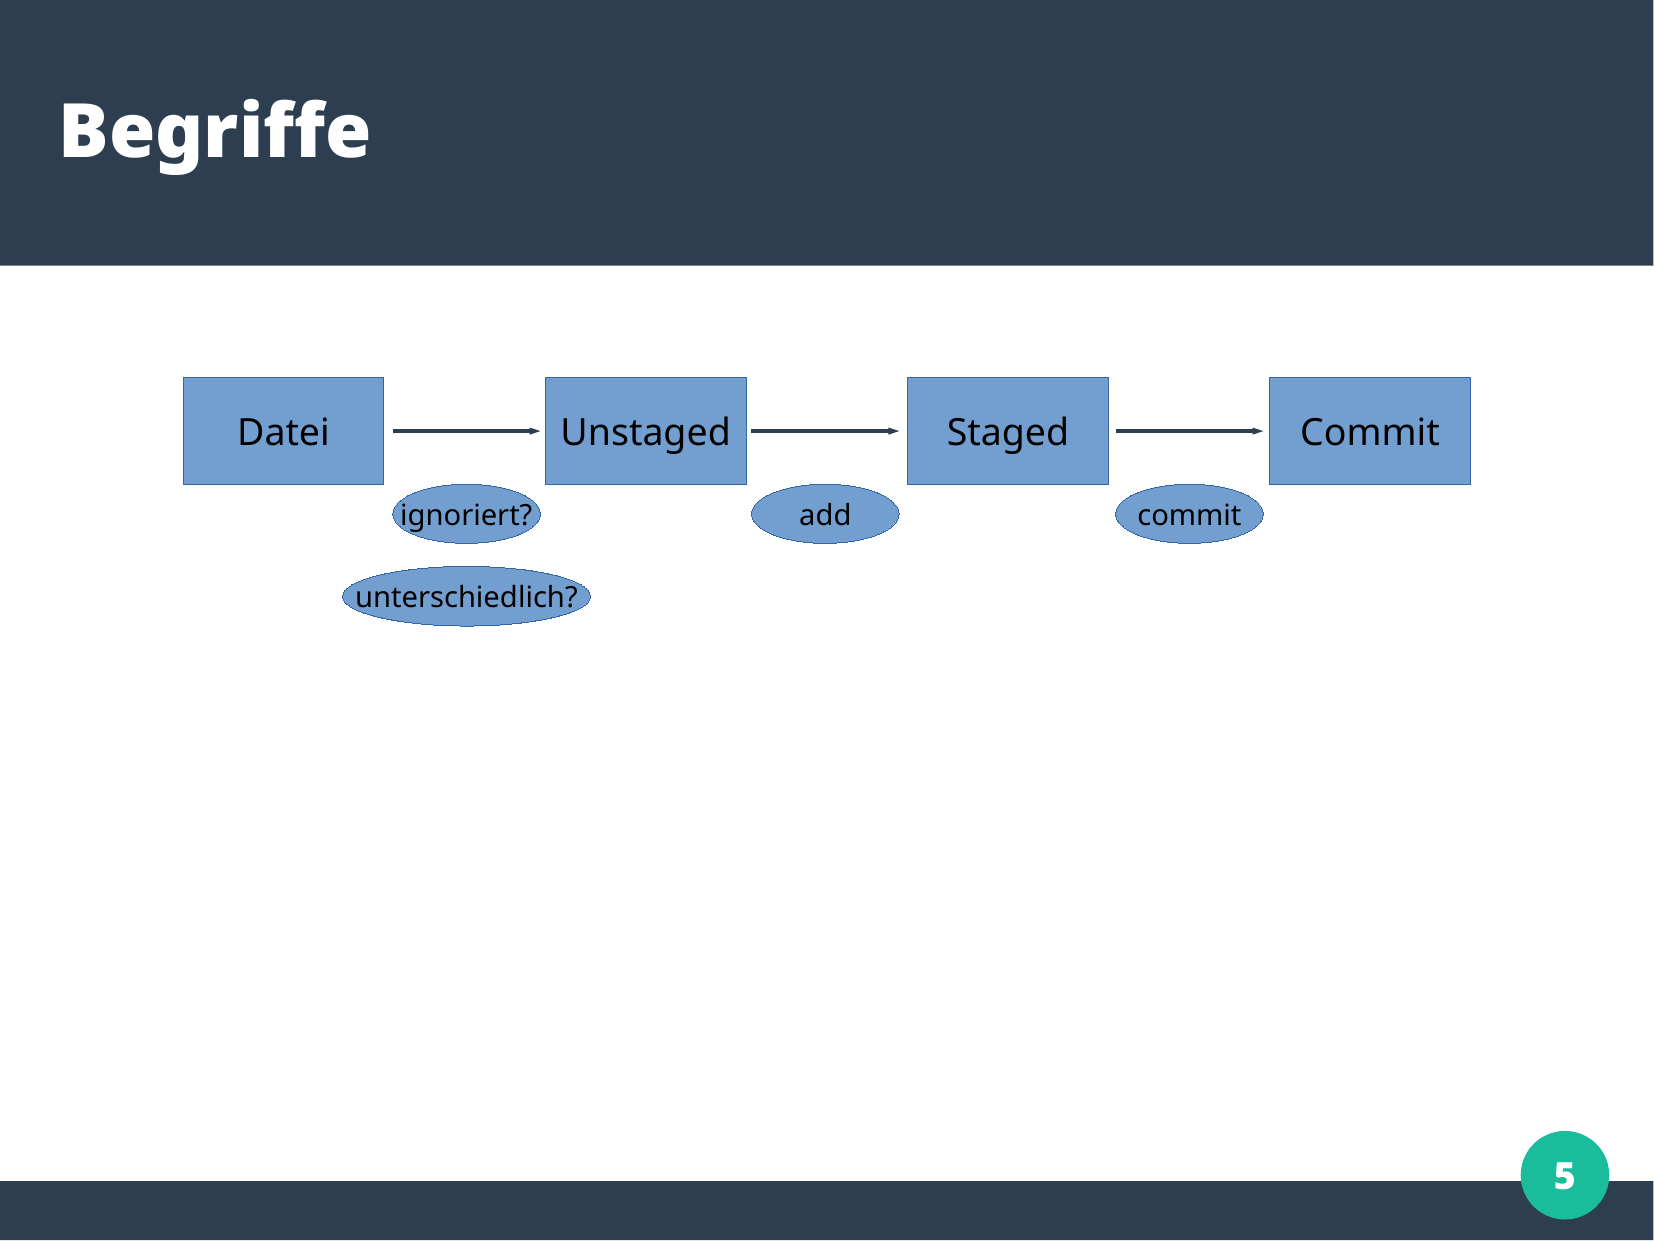

# Begriffe
Datei
Unstaged
Staged
Commit
ignoriert?
add
commit
unterschiedlich?
5